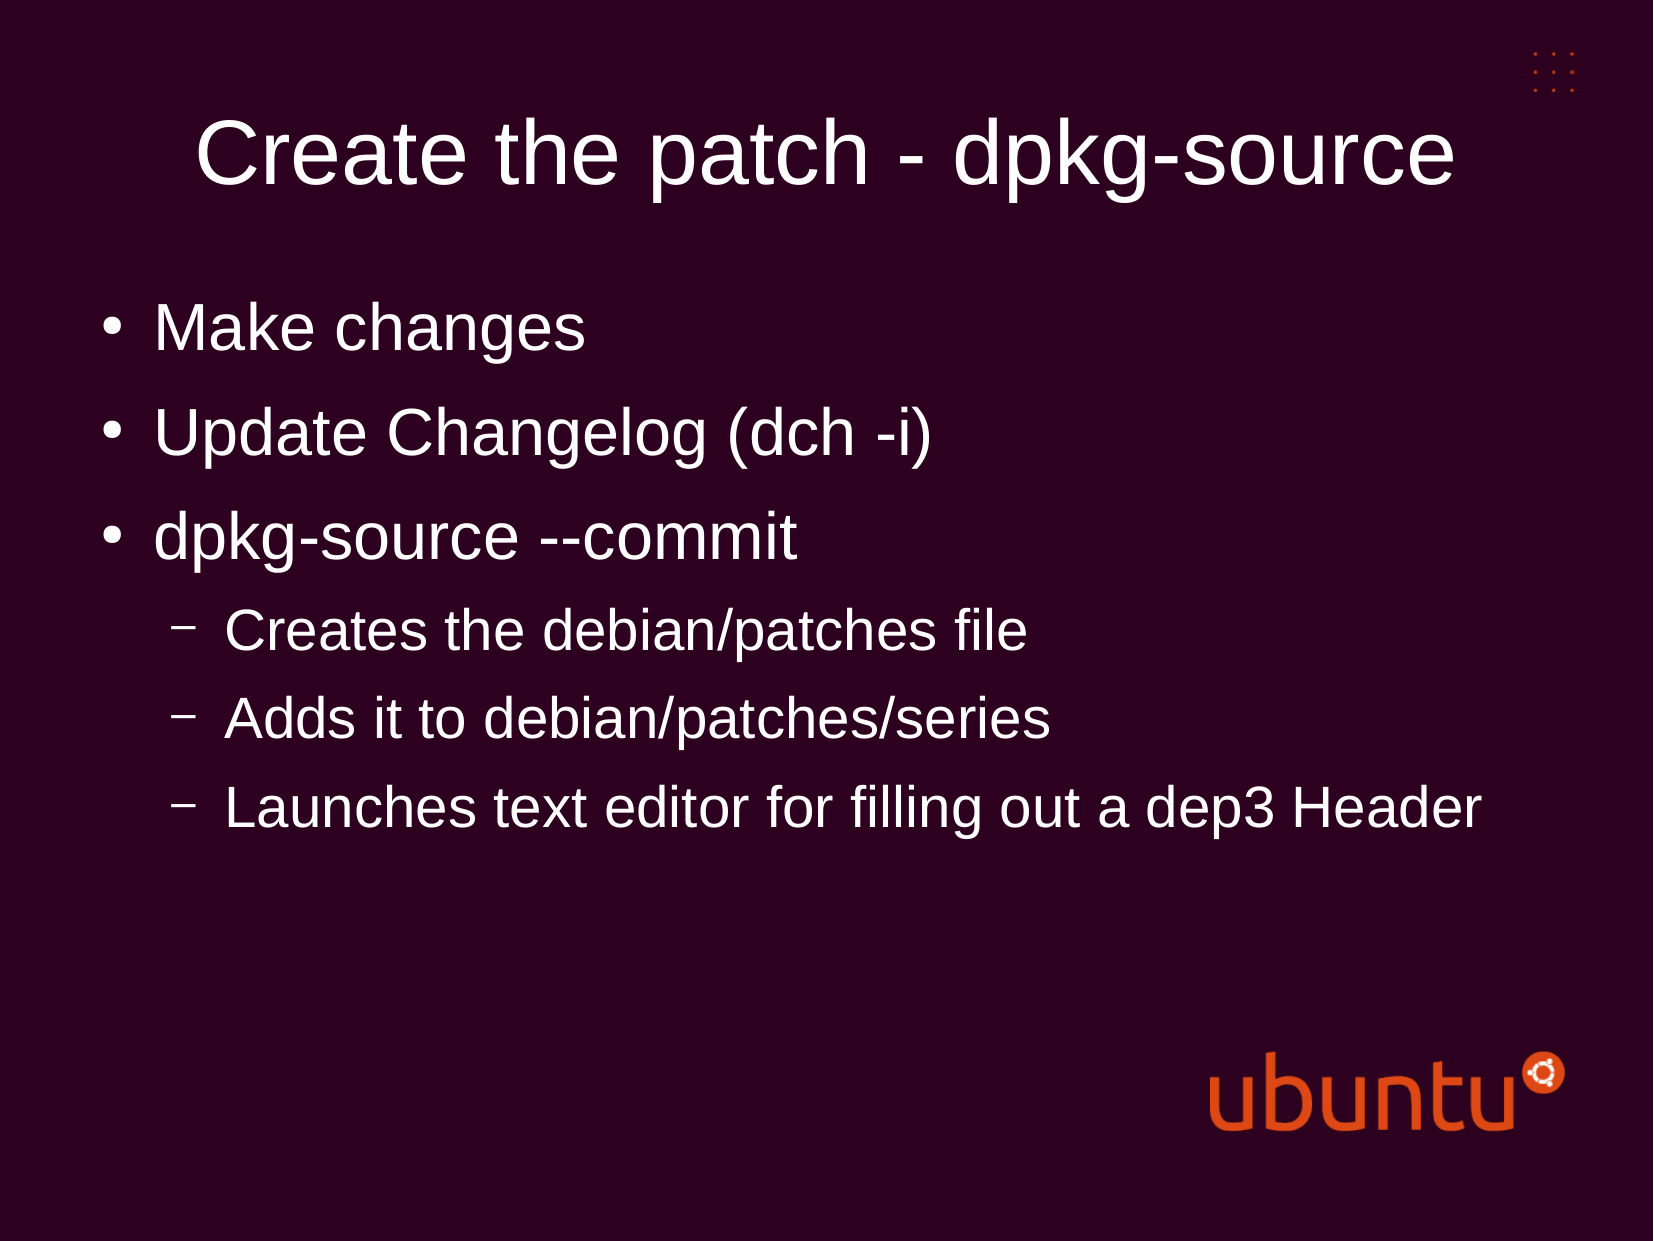

# Create the patch - dpkg-source
Make changes
Update Changelog (dch -i)
dpkg-source --commit
Creates the debian/patches file
Adds it to debian/patches/series
Launches text editor for filling out a dep3 Header